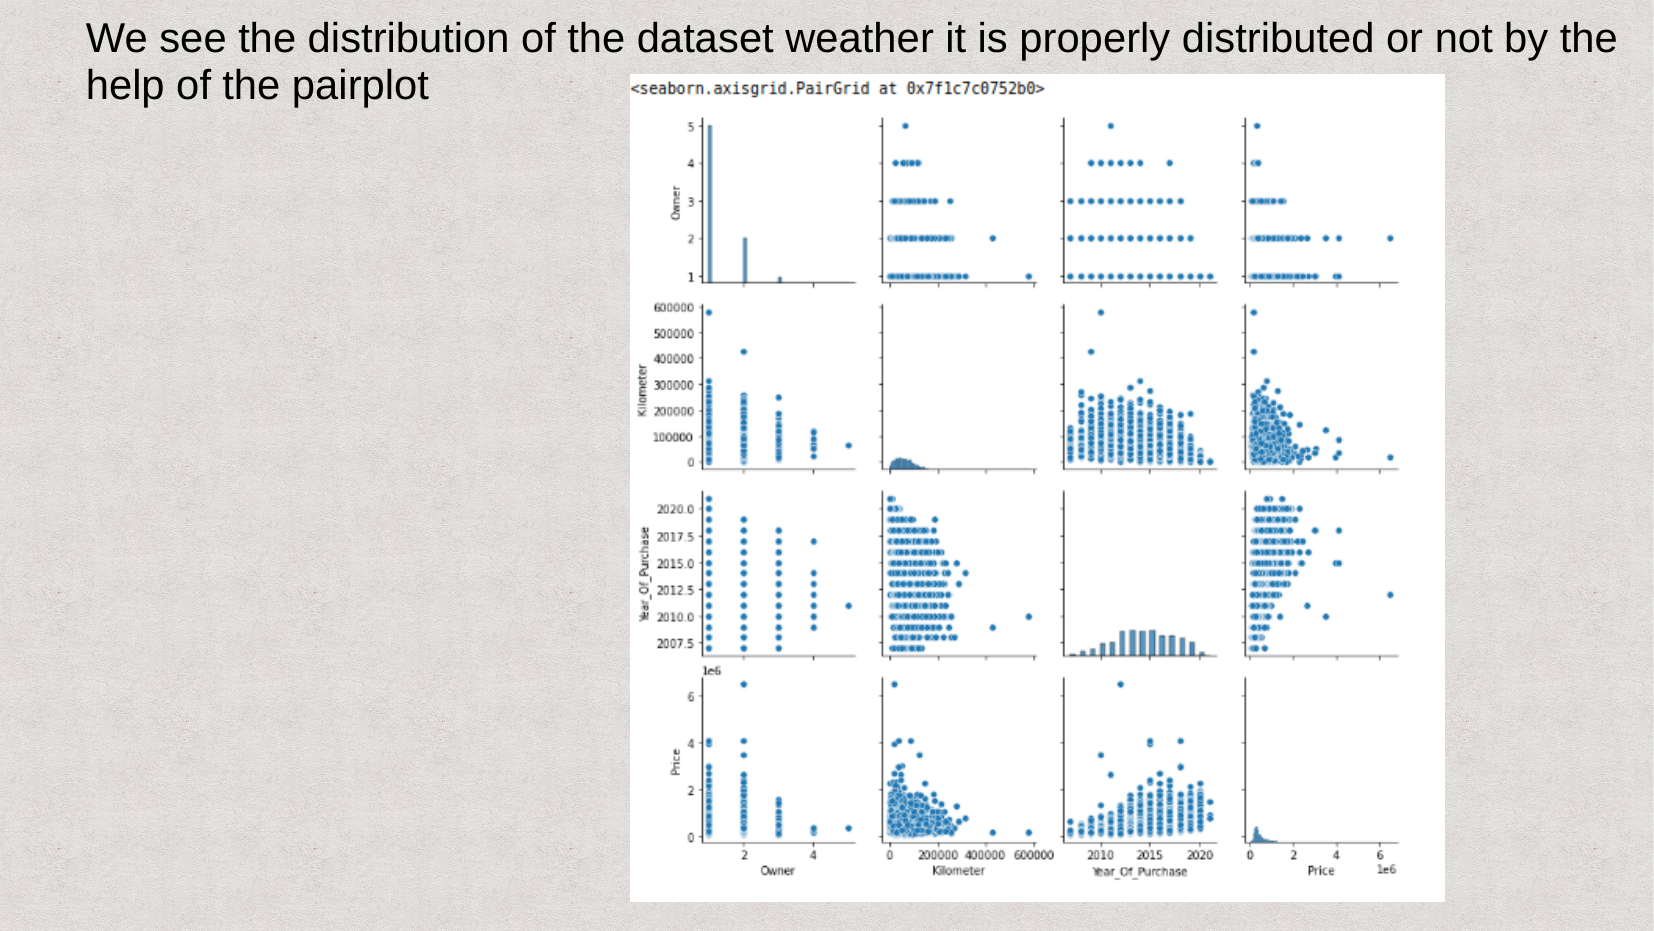

# We see the distribution of the dataset weather it is properly distributed or not by the help of the pairplot